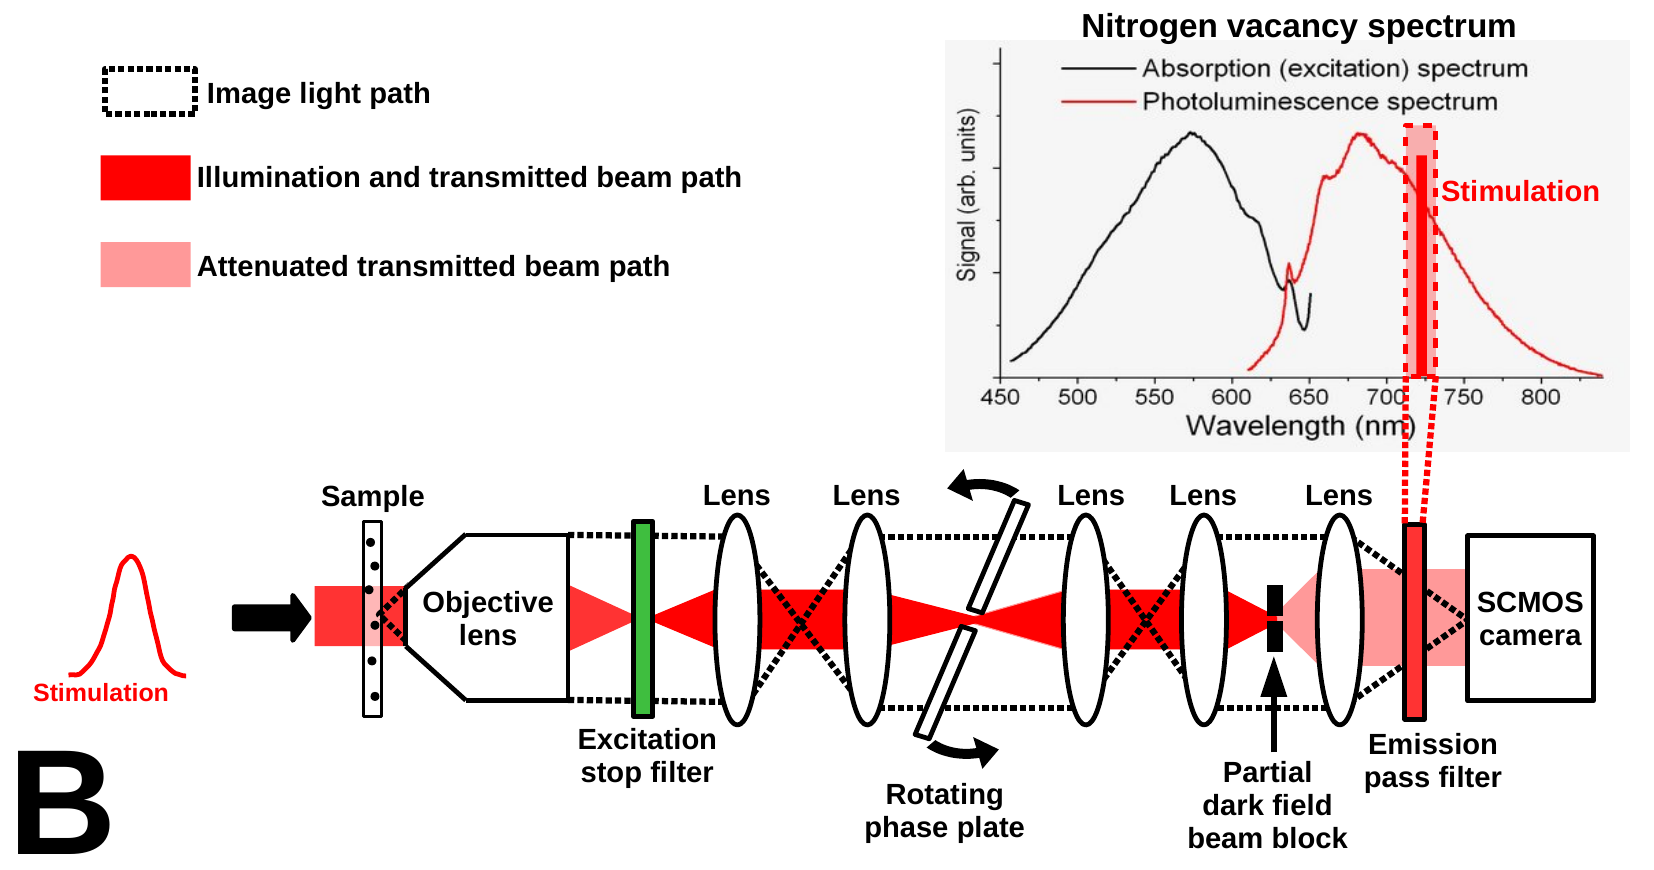

Nitrogen vacancy spectrum
Image light path
Illumination and transmitted beam path
Stimulation
Attenuated transmitted beam path
Lens
Lens
Lens
Lens
Lens
Sample
Objective lens
SCMOS camera
Stimulation
B
Excitation stop filter
Emission pass filter
Partial
dark field beam block
Rotating phase plate
Phase contrast